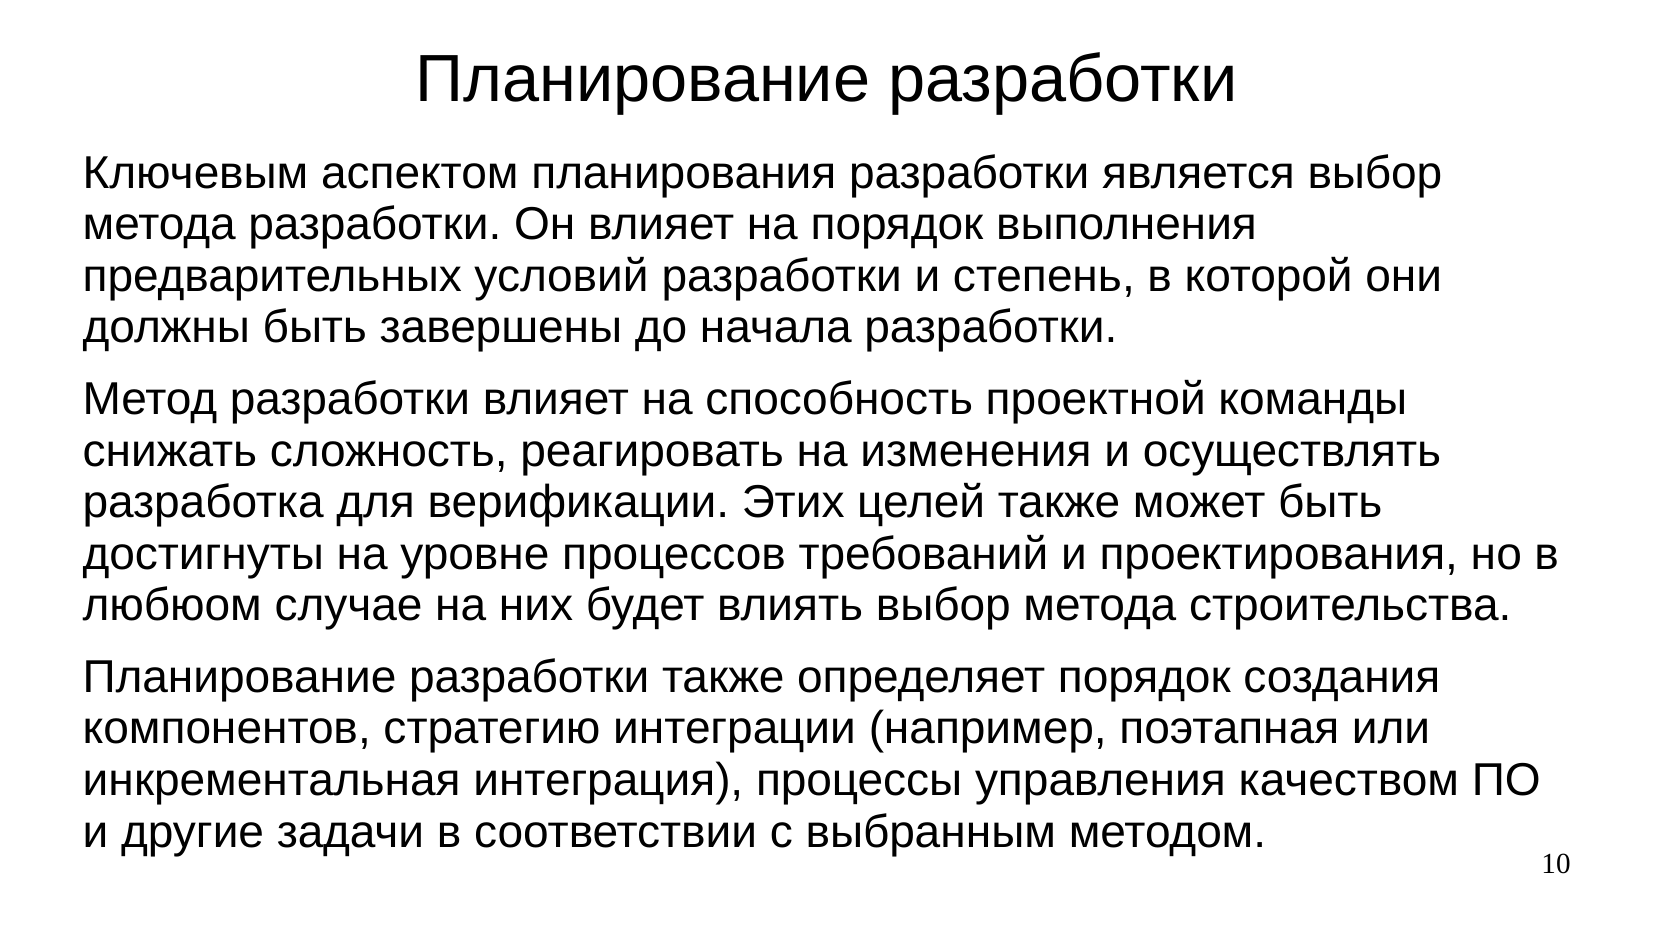

# Планирование разработки
Ключевым аспектом планирования разработки является выбор метода разработки. Он влияет на порядок выполнения предварительных условий разработки и степень, в которой они должны быть завершены до начала разработки.
Метод разработки влияет на способность проектной команды снижать сложность, реагировать на изменения и осуществлять разработка для верификации. Этих целей также может быть достигнуты на уровне процессов требований и проектирования, но в любюом случае на них будет влиять выбор метода строительства.
Планирование разработки также определяет порядок создания компонентов, стратегию интеграции (например, поэтапная или инкрементальная интеграция), процессы управления качеством ПО и другие задачи в соответствии с выбранным методом.
10